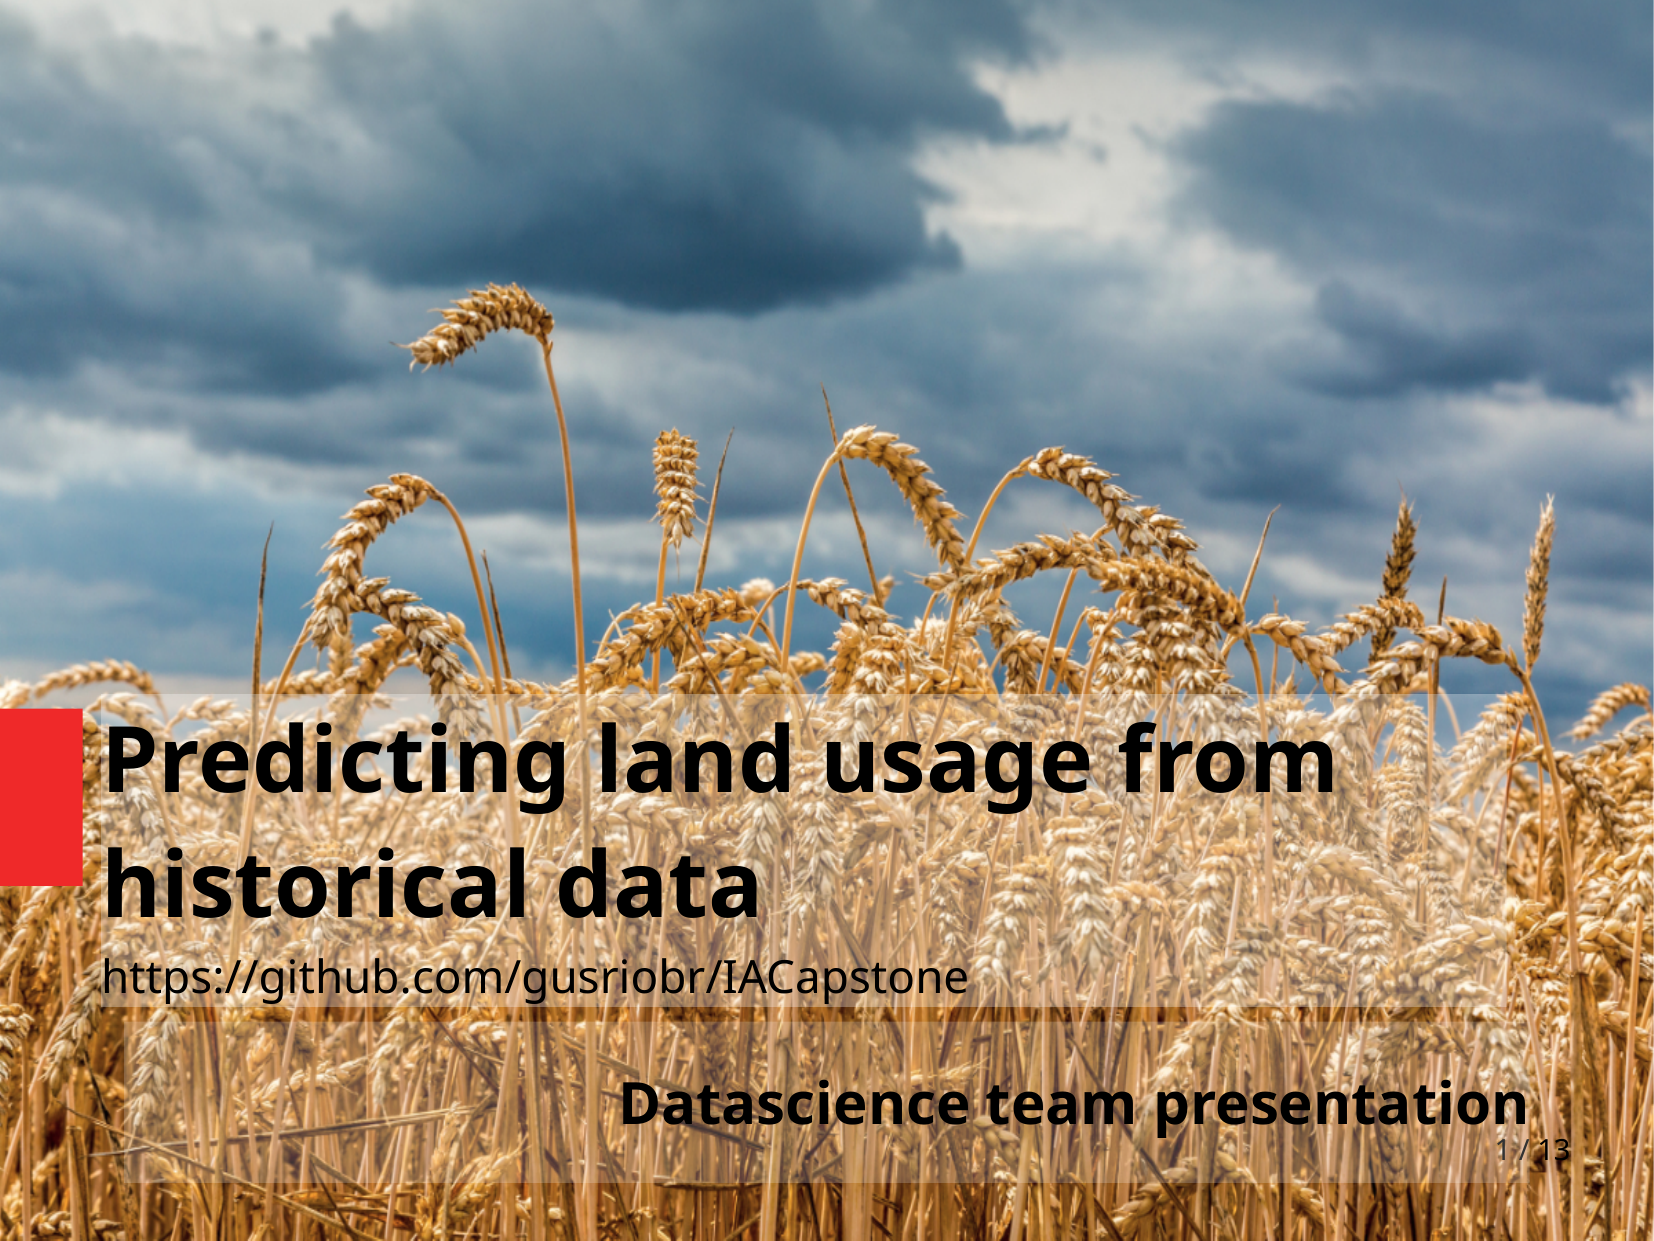

# Predicting land usage from historical data https://github.com/gusriobr/IACapstone
Datascience team presentation
1